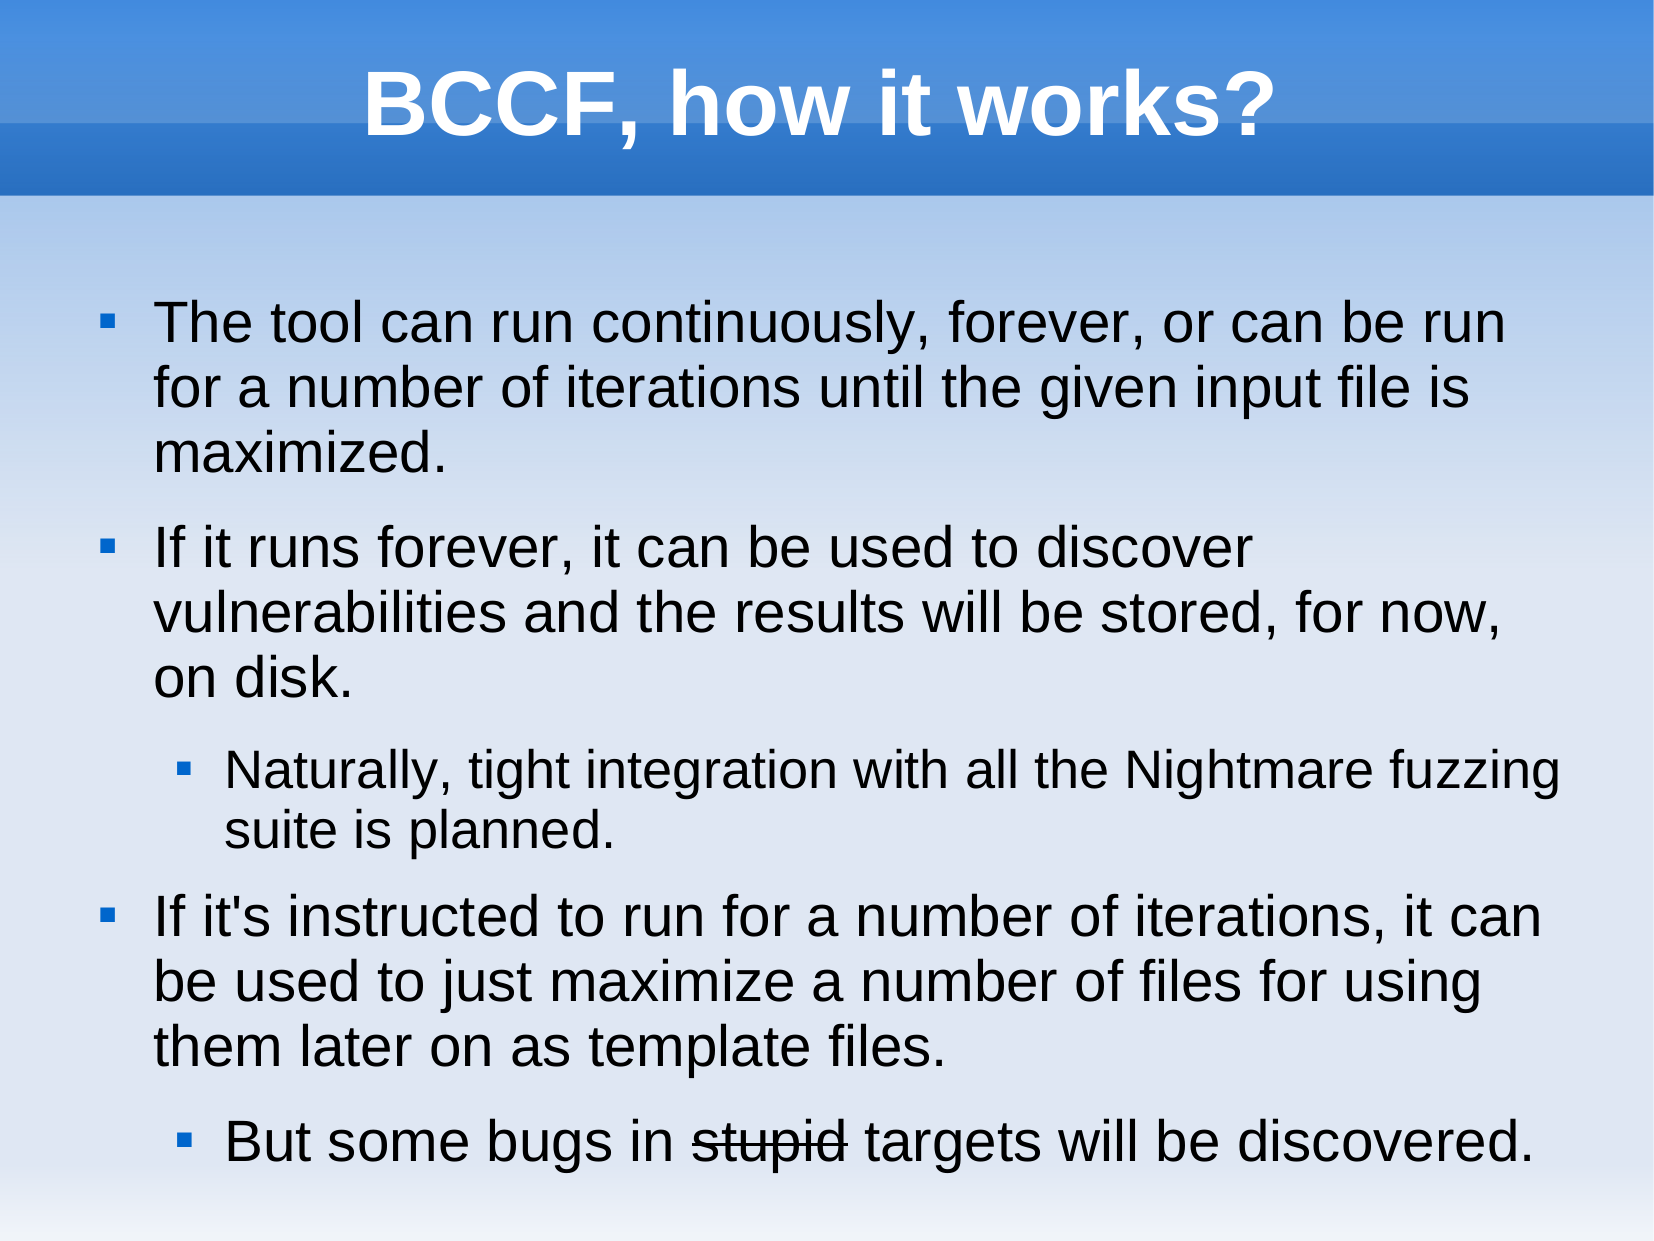

# BCCF, how it works?
The tool can run continuously, forever, or can be run for a number of iterations until the given input file is maximized.
If it runs forever, it can be used to discover vulnerabilities and the results will be stored, for now, on disk.
Naturally, tight integration with all the Nightmare fuzzing suite is planned.
If it's instructed to run for a number of iterations, it can be used to just maximize a number of files for using them later on as template files.
But some bugs in stupid targets will be discovered.